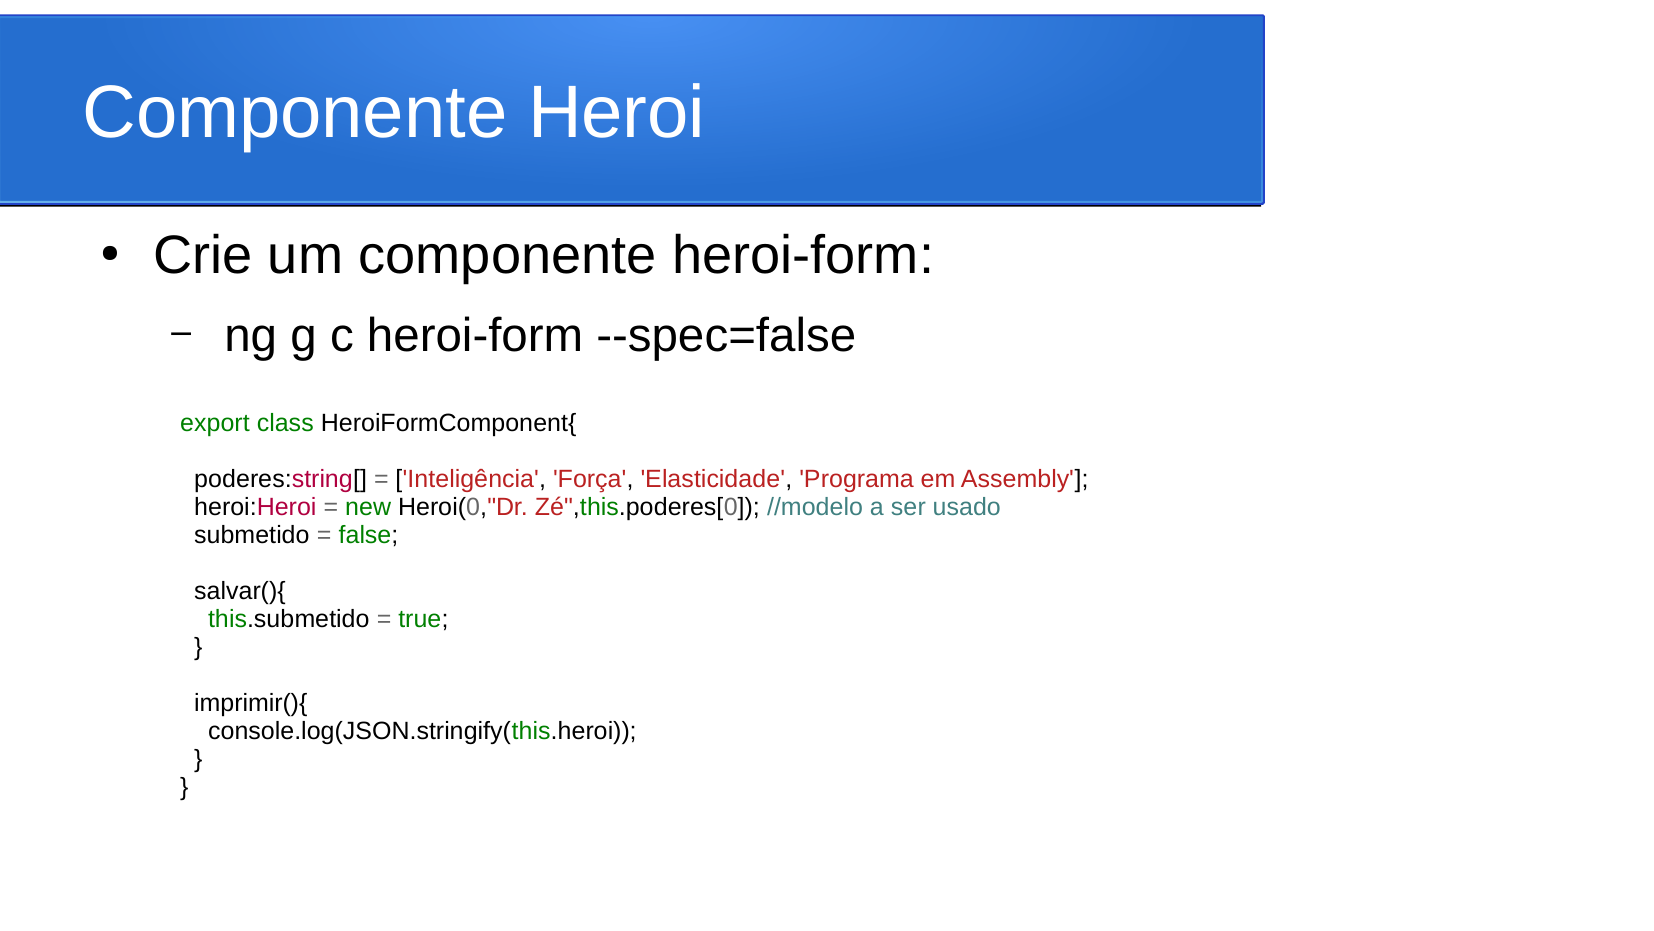

# Componente Heroi
Crie um componente heroi-form:
ng g c heroi-form --spec=false
export class HeroiFormComponent{
 poderes:string[] = ['Inteligência', 'Força', 'Elasticidade', 'Programa em Assembly'];
 heroi:Heroi = new Heroi(0,"Dr. Zé",this.poderes[0]); //modelo a ser usado
 submetido = false;
 salvar(){
 this.submetido = true;
 }
 imprimir(){
 console.log(JSON.stringify(this.heroi));
 }
}